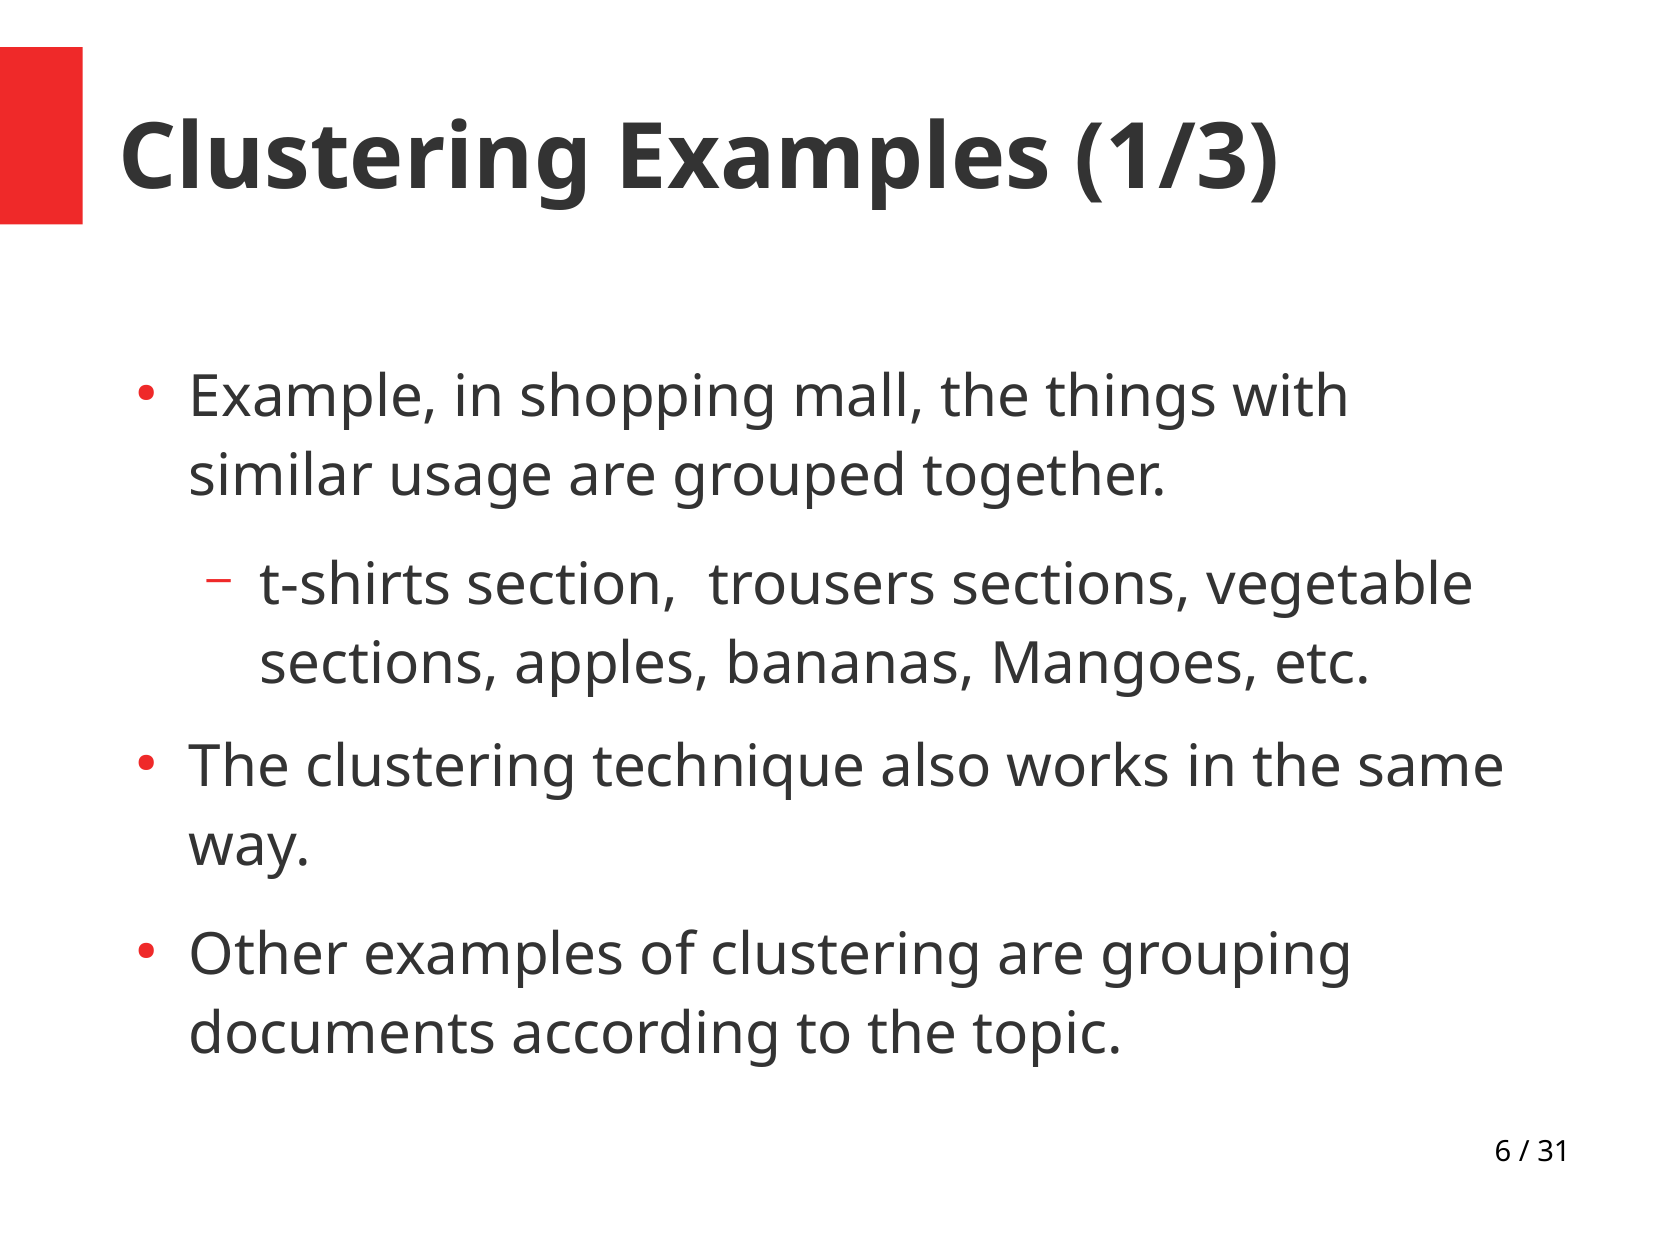

# Clustering Examples (1/3)
Example, in shopping mall, the things with similar usage are grouped together.
t-shirts section, trousers sections, vegetable sections, apples, bananas, Mangoes, etc.
The clustering technique also works in the same way.
Other examples of clustering are grouping documents according to the topic.
6